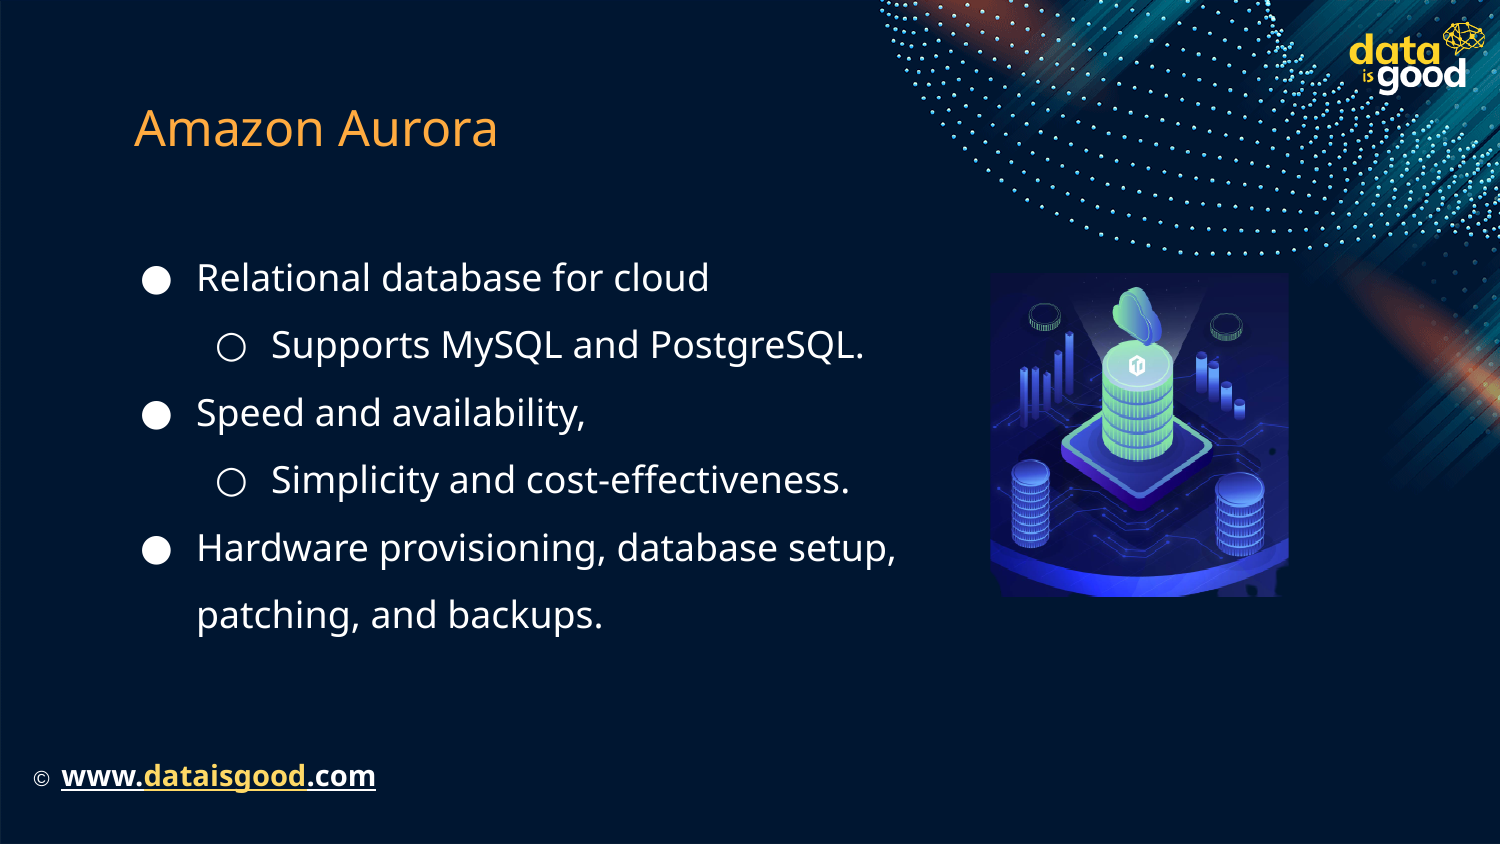

# Amazon Aurora
Relational database for cloud
Supports MySQL and PostgreSQL.
Speed and availability,
Simplicity and cost-effectiveness.
Hardware provisioning, database setup, patching, and backups.